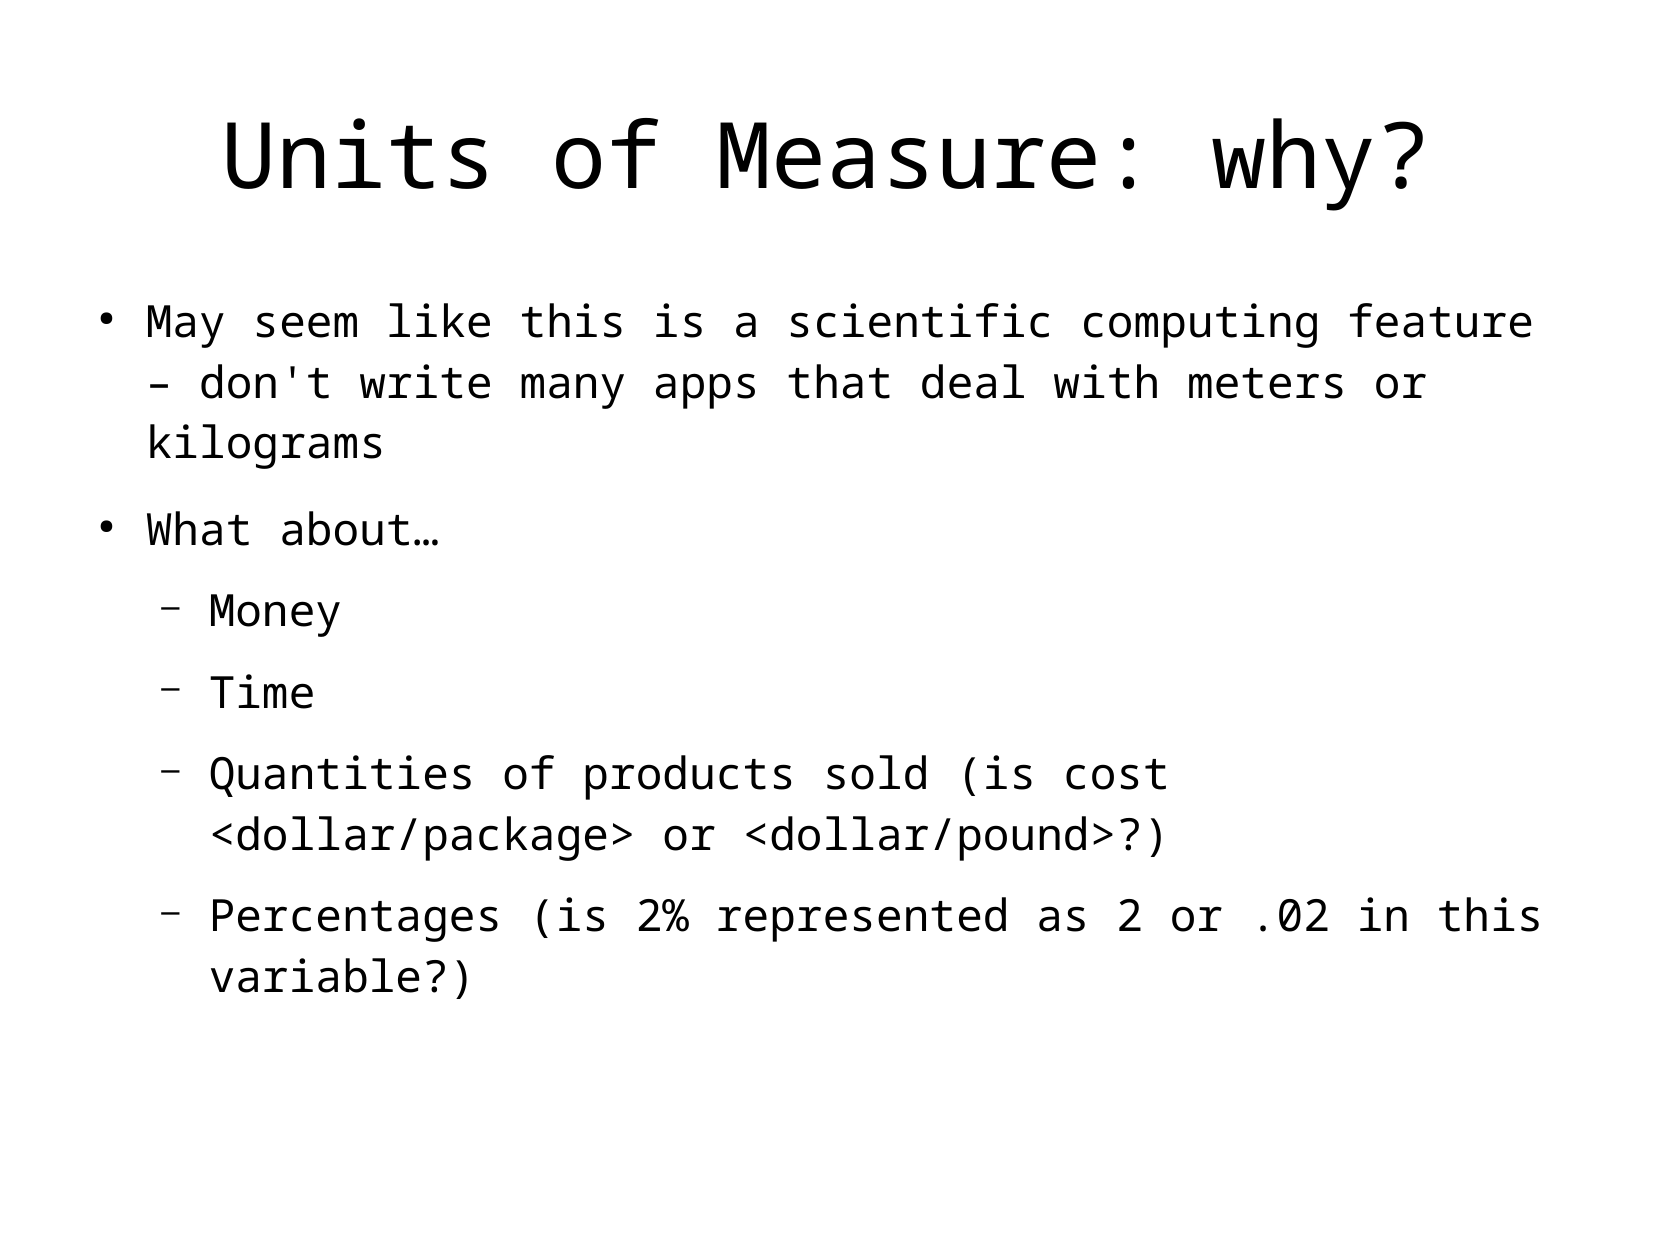

# Units of Measure: why?
May seem like this is a scientific computing feature – don't write many apps that deal with meters or kilograms
What about…
Money
Time
Quantities of products sold (is cost <dollar/package> or <dollar/pound>?)
Percentages (is 2% represented as 2 or .02 in this variable?)